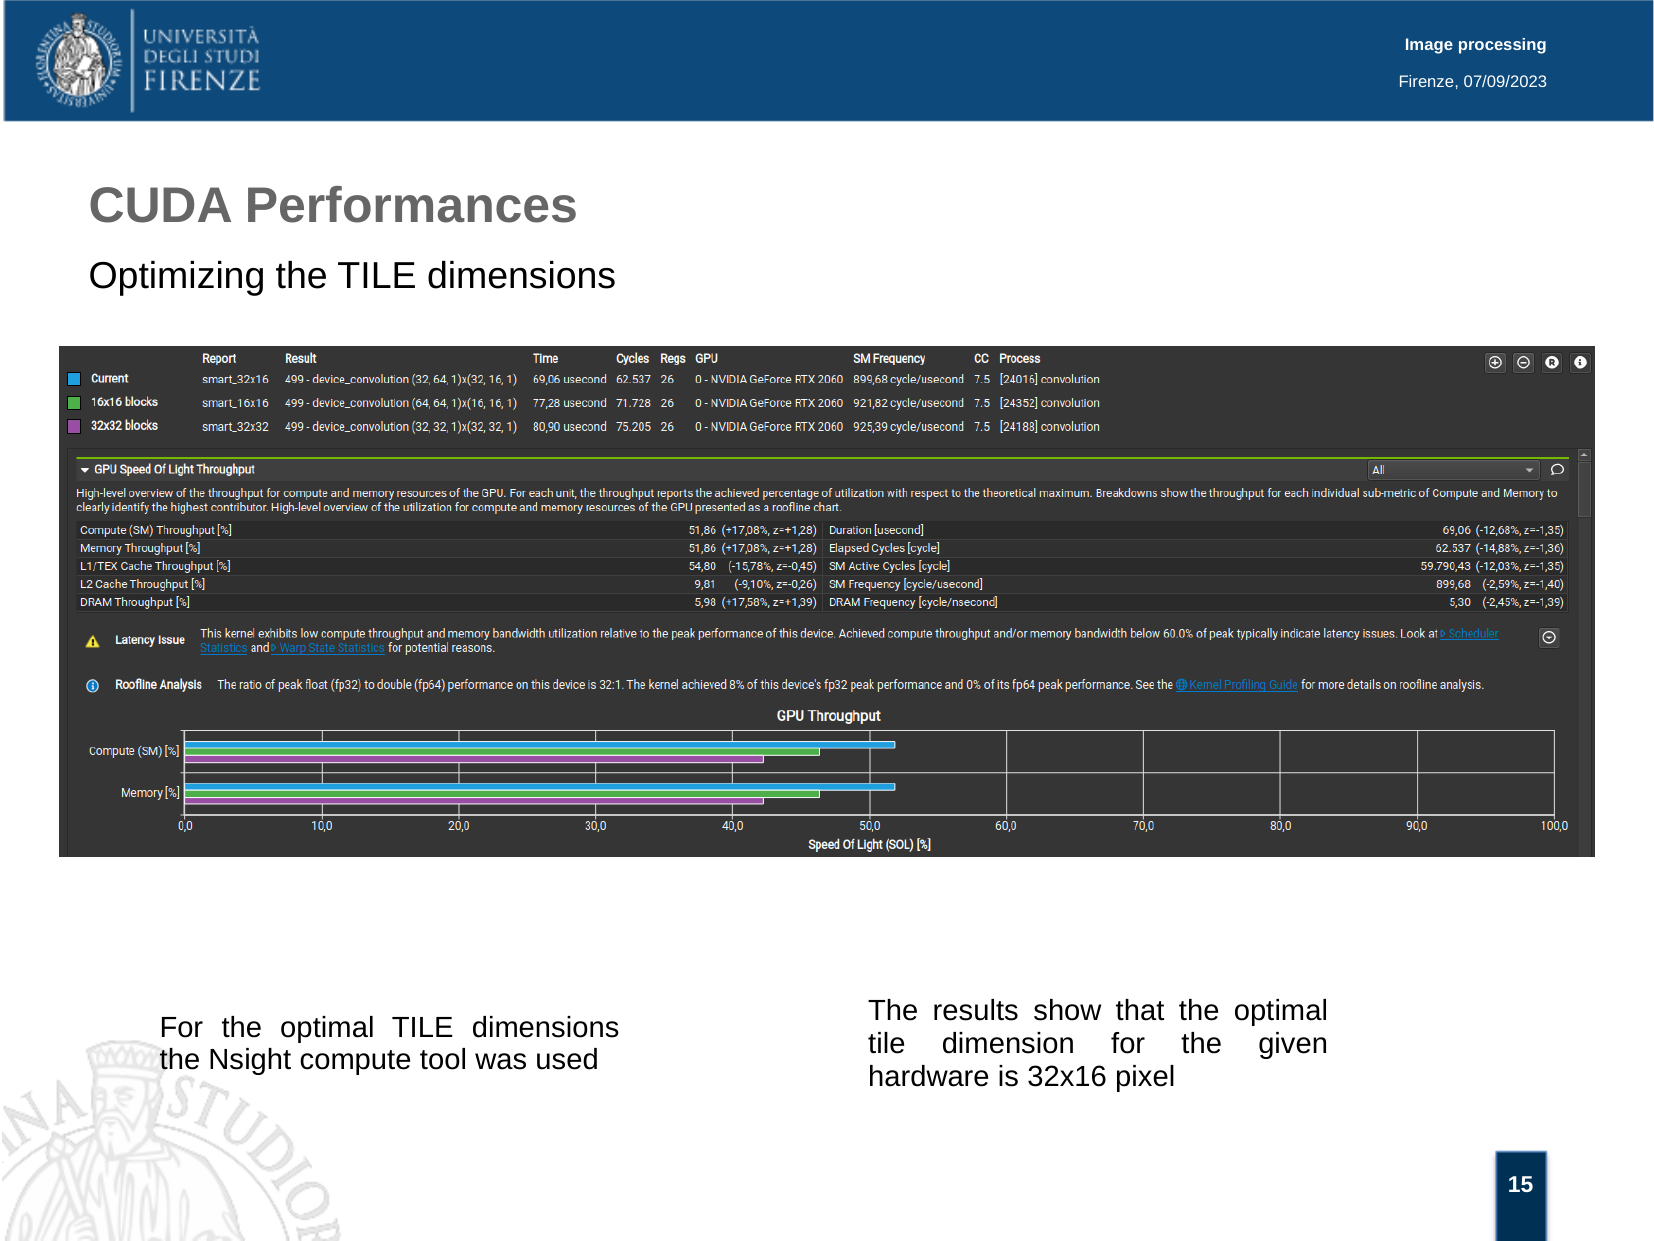

Image processing
Firenze, 07/09/2023
CUDA Performances
Optimizing the TILE dimensions
For the optimal TILE dimensions the Nsight compute tool was used
The results show that the optimal tile dimension for the given hardware is 32x16 pixel
15